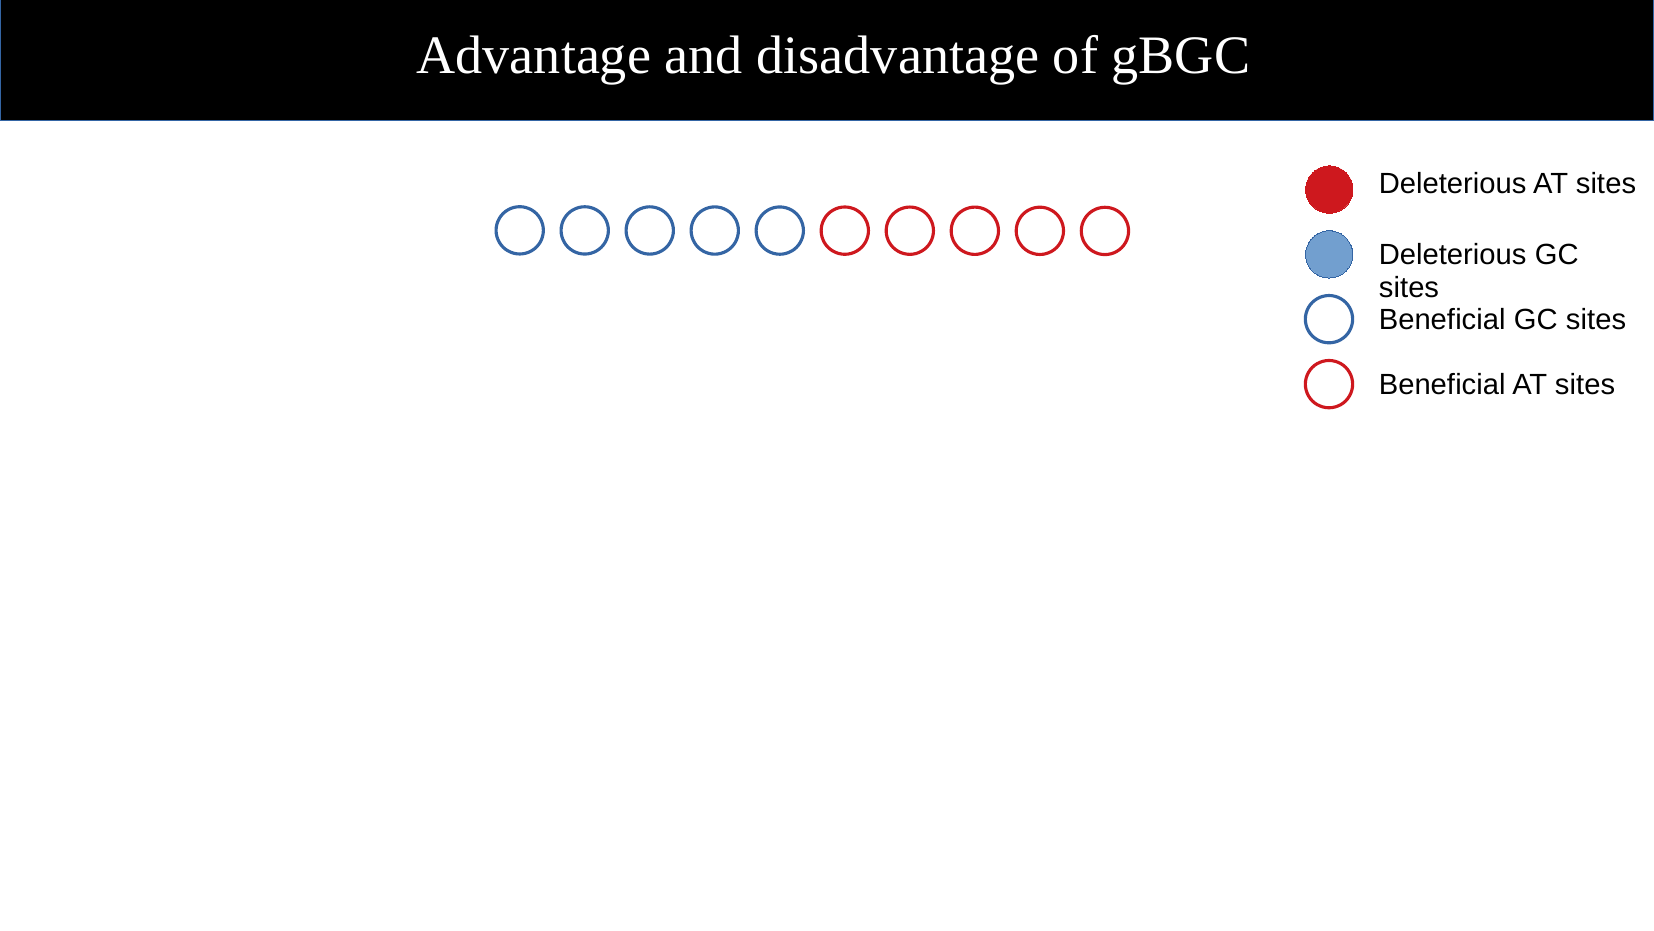

Advantage and disadvantage of gBGC
Deleterious AT sites
Deleterious GC sites
Beneficial GC sites
Beneficial AT sites